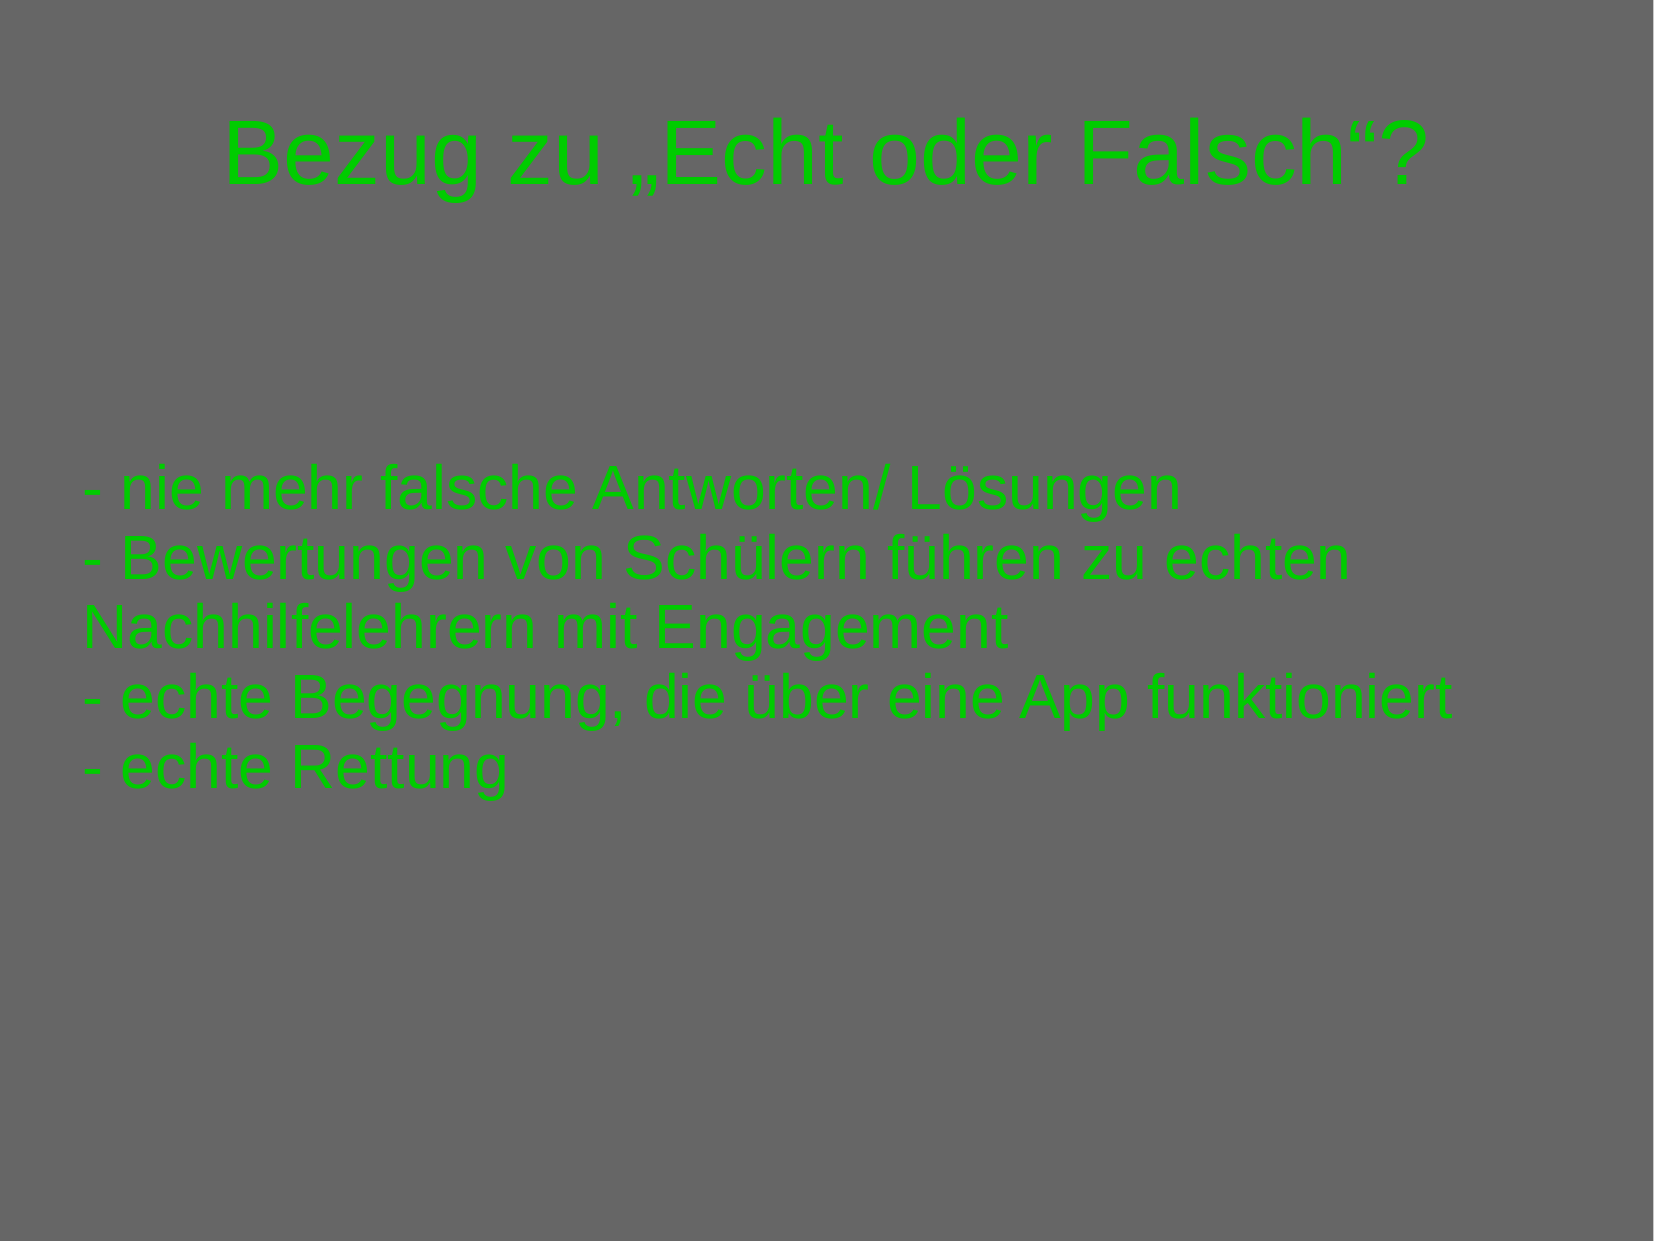

# Bezug zu „Echt oder Falsch“?
- nie mehr falsche Antworten/ Lösungen
- Bewertungen von Schülern führen zu echten Nachhilfelehrern mit Engagement
- echte Begegnung, die über eine App funktioniert
- echte Rettung